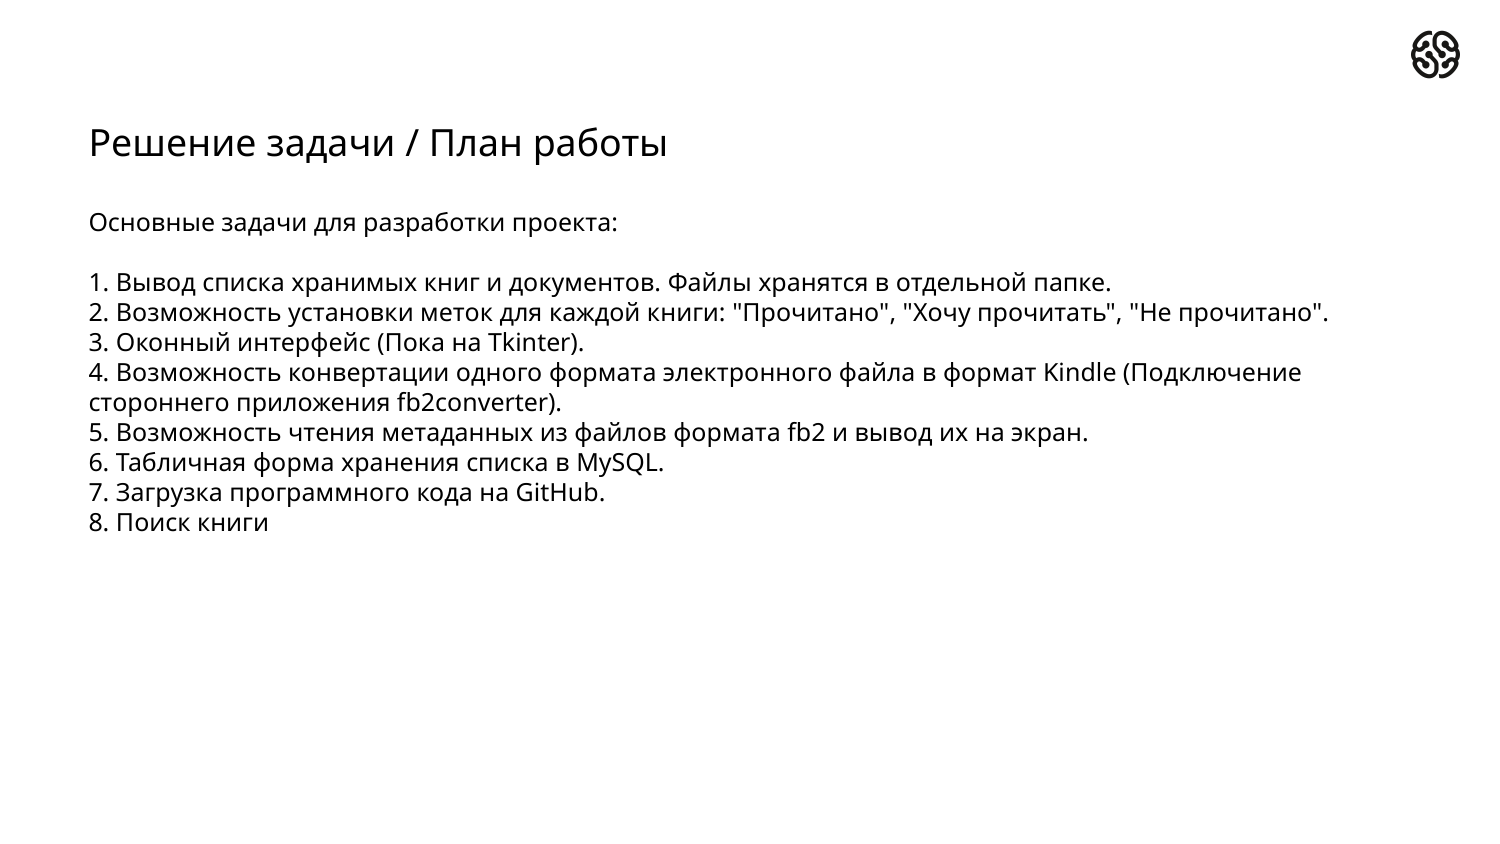

Решение задачи / План работы
# Основные задачи для разработки проекта:
1. Вывод списка хранимых книг и документов. Файлы хранятся в отдельной папке.
2. Возможность установки меток для каждой книги: "Прочитано", "Хочу прочитать", "Не прочитано".
3. Оконный интерфейс (Пока на Tkinter).
4. Возможность конвертации одного формата электронного файла в формат Kindle (Подключение стороннего приложения fb2converter).
5. Возможность чтения метаданных из файлов формата fb2 и вывод их на экран.
6. Табличная форма хранения списка в MySQL.
7. Загрузка программного кода на GitHub.
8. Поиск книги